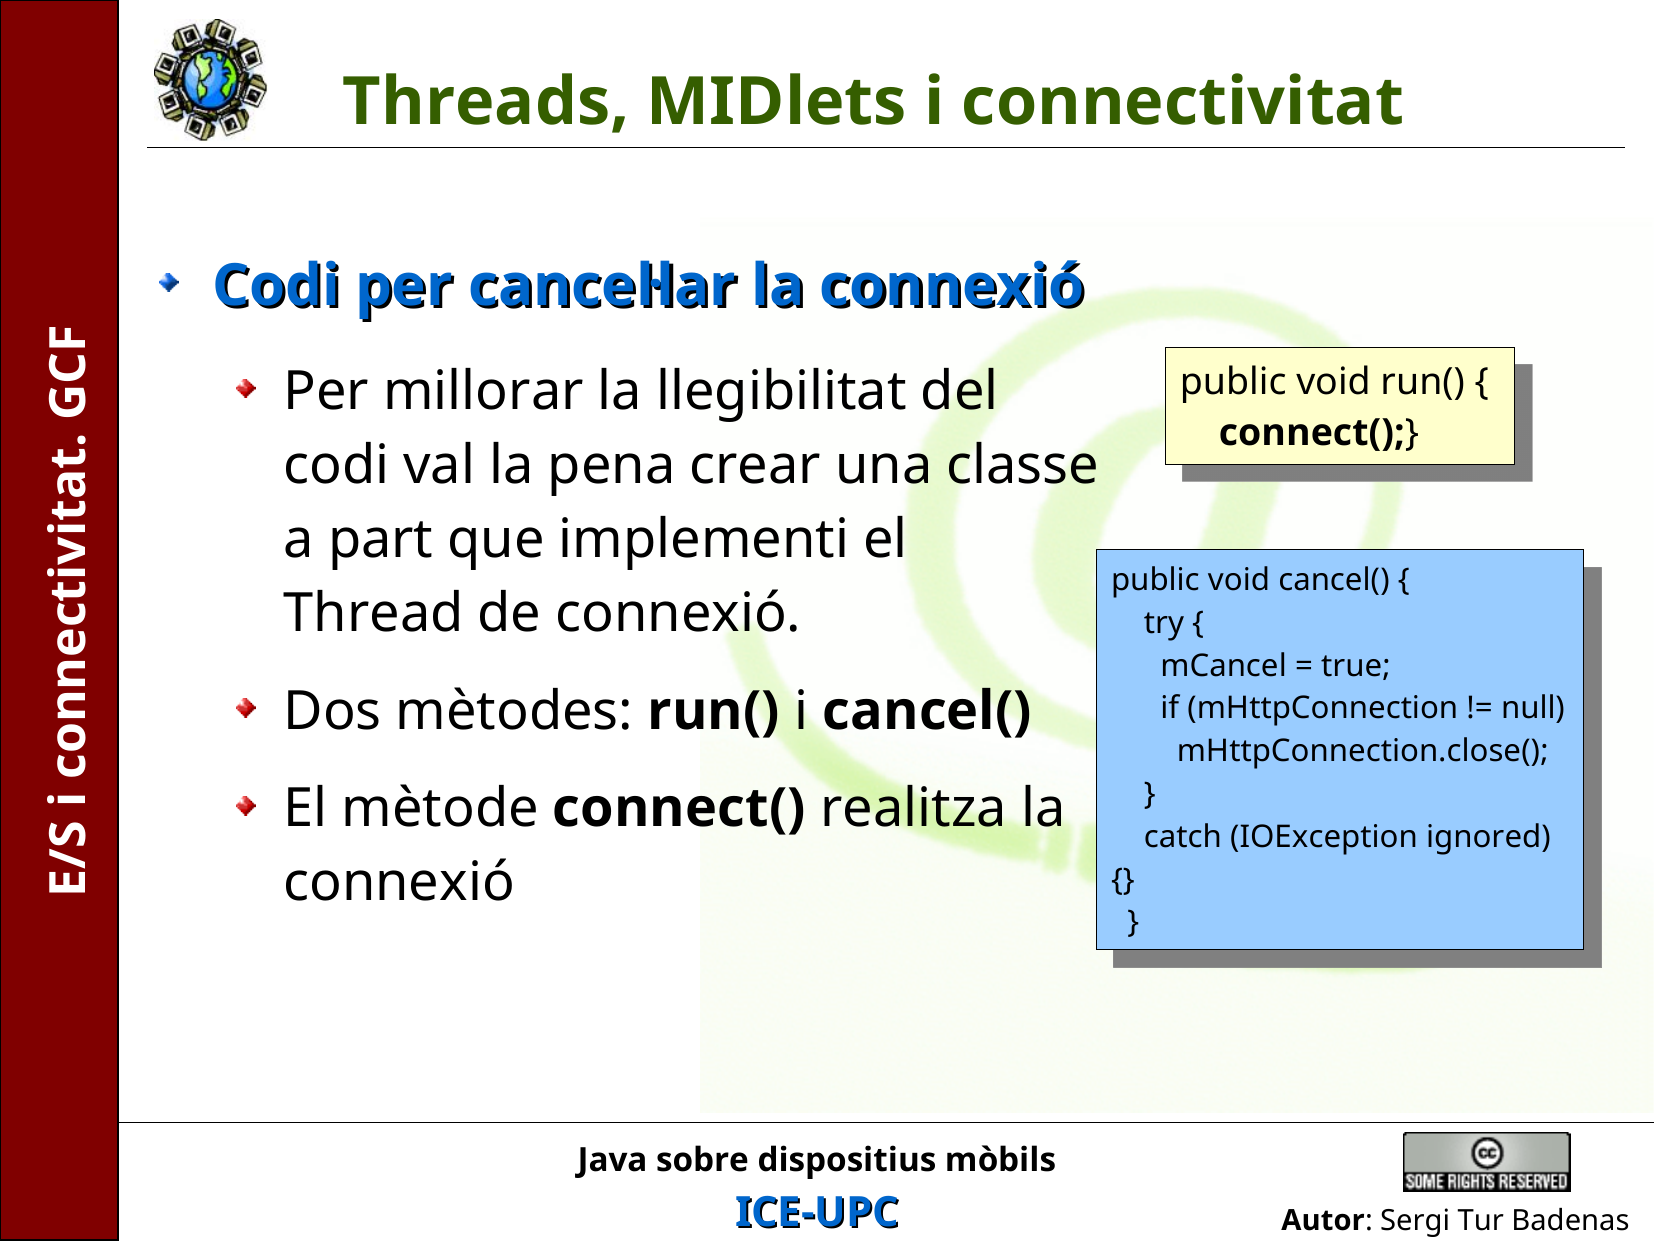

# Threads, MIDlets i connectivitat
Codi per cancel·lar la connexió
Per millorar la llegibilitat del codi val la pena crear una classe a part que implementi el Thread de connexió.
Dos mètodes: run() i cancel()
El mètode connect() realitza la connexió
public void run() {
 connect();}
public void cancel() {
 try {
 mCancel = true;
 if (mHttpConnection != null)
 mHttpConnection.close();
 }
 catch (IOException ignored) {}
 }